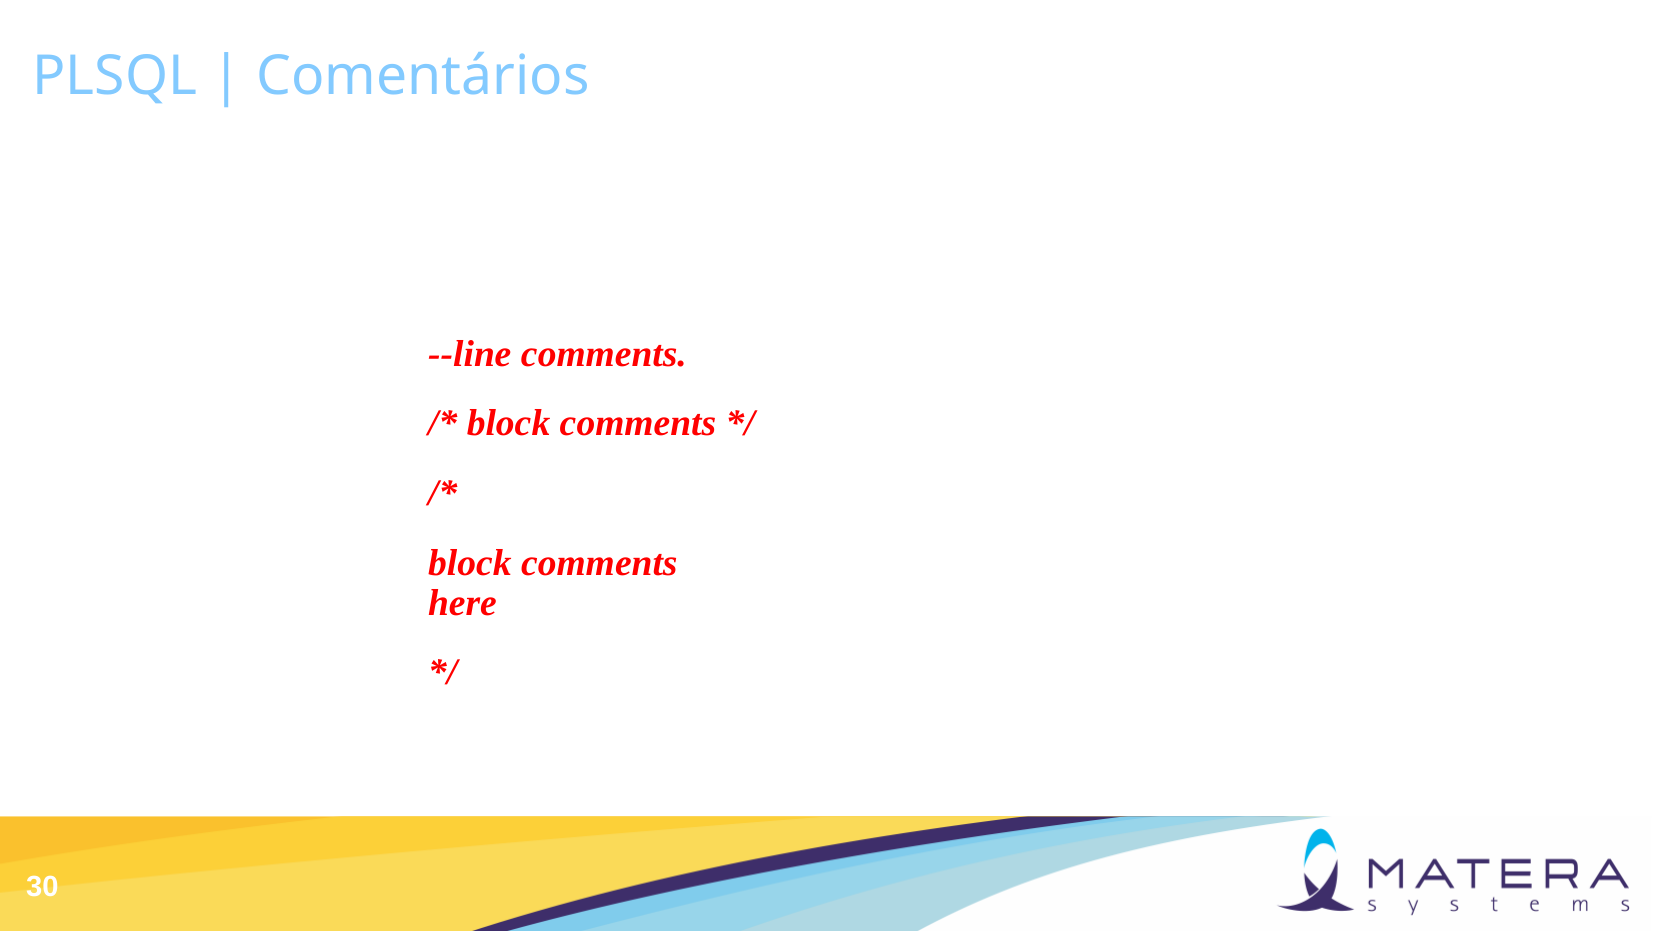

# PLSQL | Comentários
--line comments.
/* block comments */
/*
block comments
here
*/